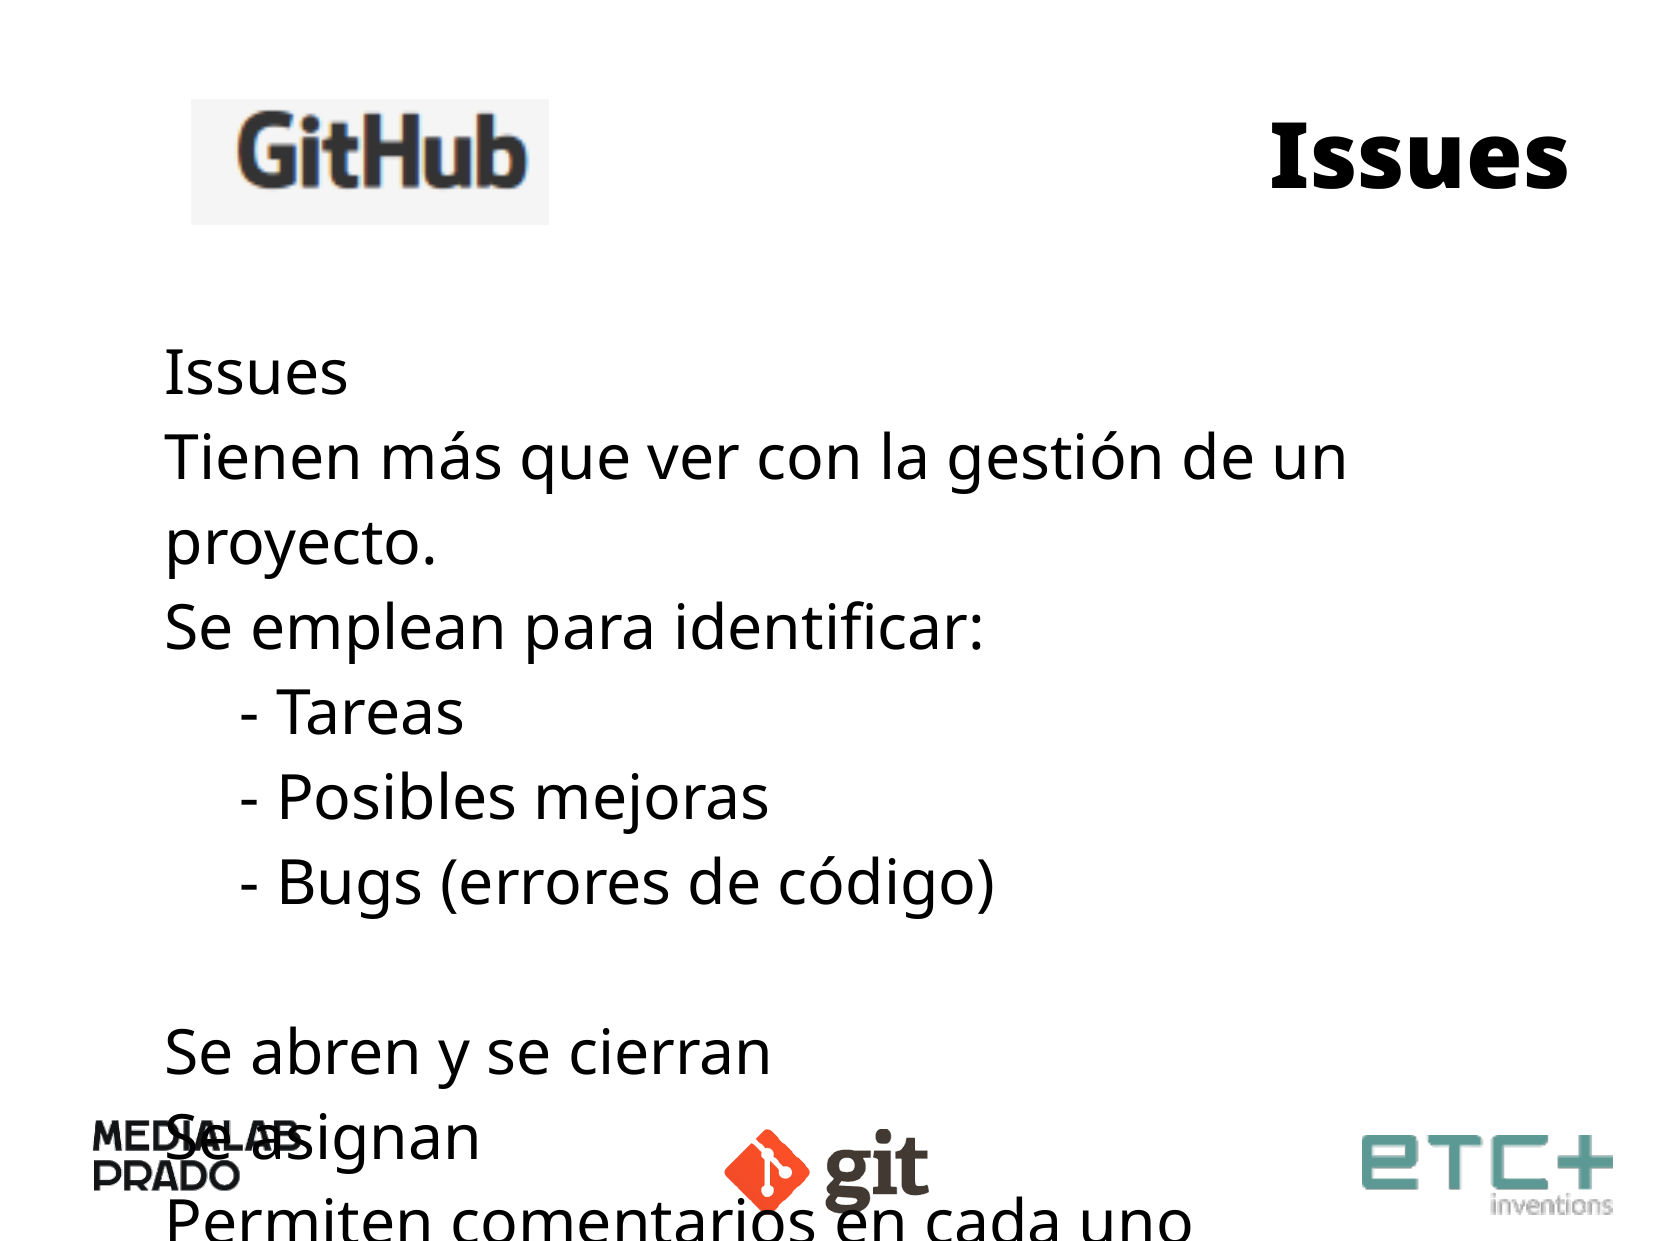

# Issues
Issues
Tienen más que ver con la gestión de un proyecto.
Se emplean para identificar:
	- Tareas
	- Posibles mejoras
	- Bugs (errores de código)
Se abren y se cierran
Se asignan
Permiten comentarios en cada uno
Puedes limitar edición a los collaborators